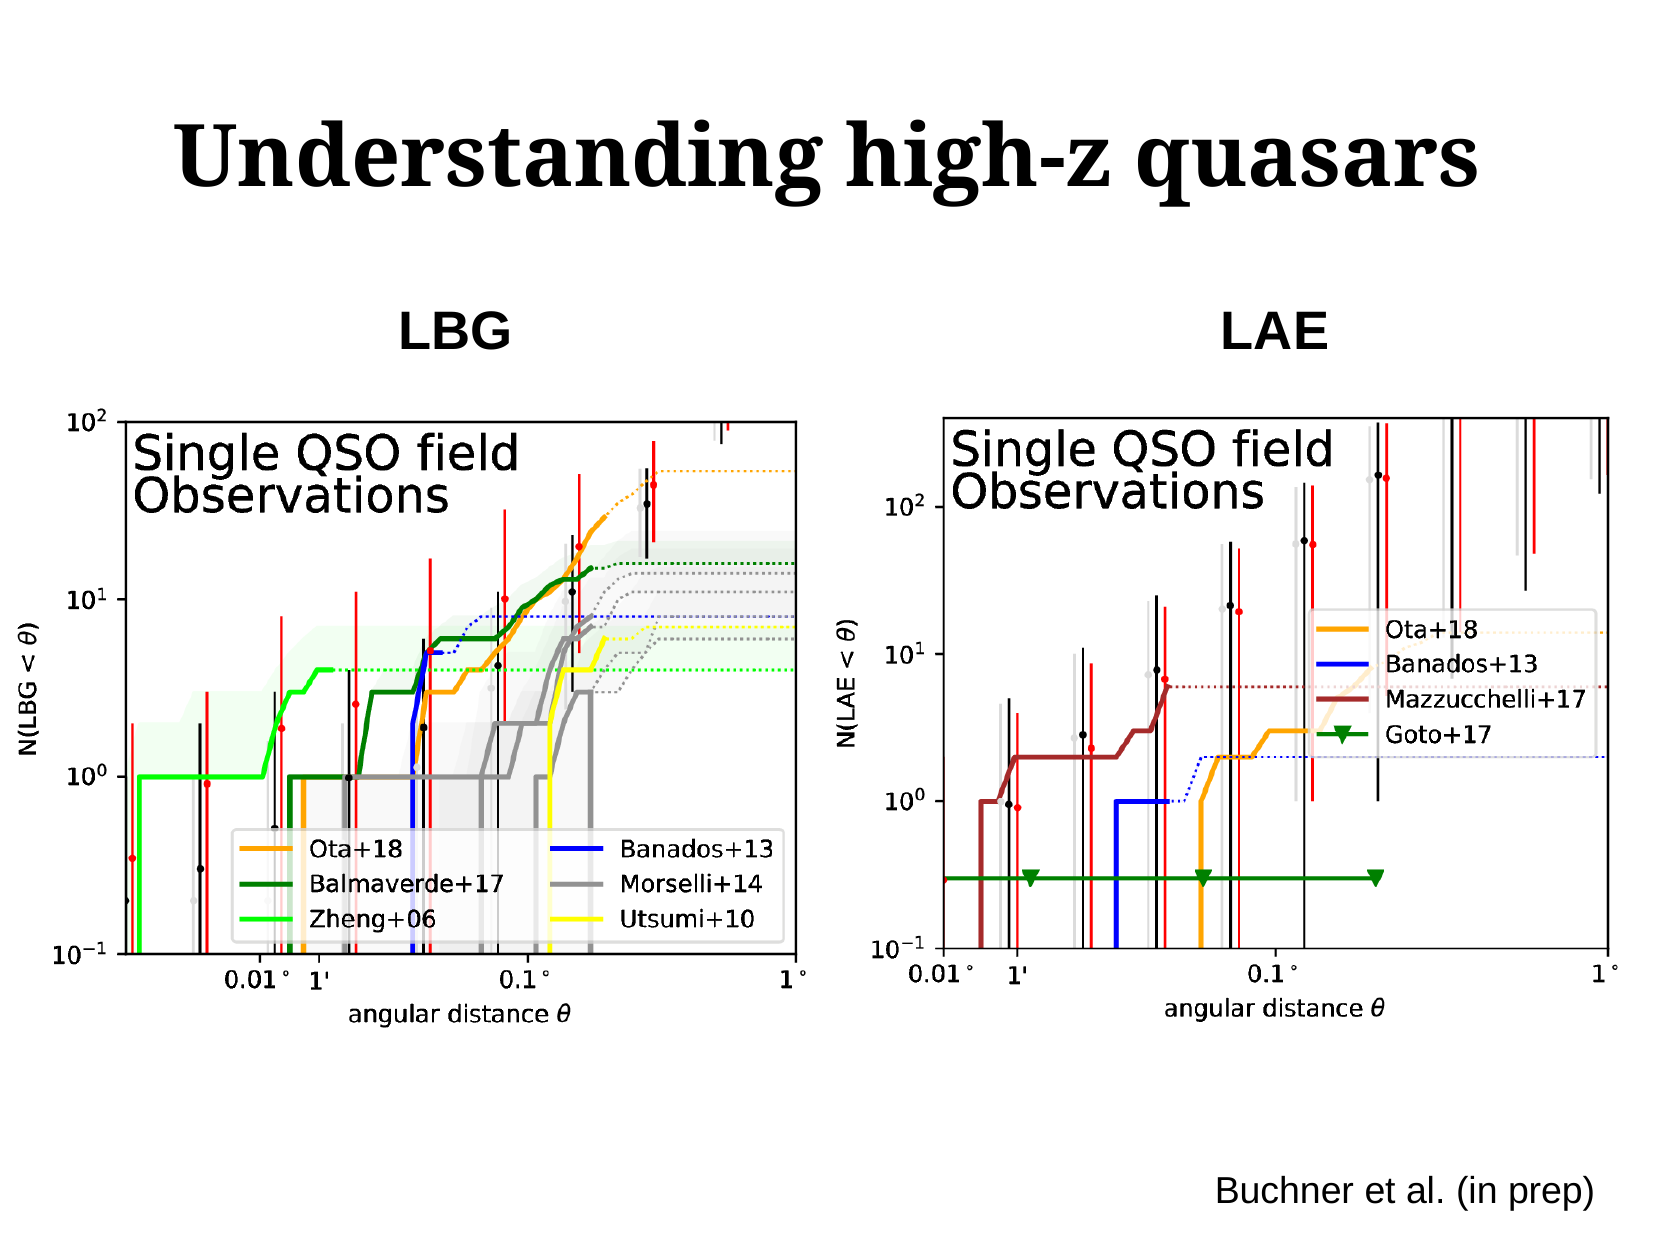

# Understanding high-z quasars
LBG
LAE
Buchner et al. (in prep)